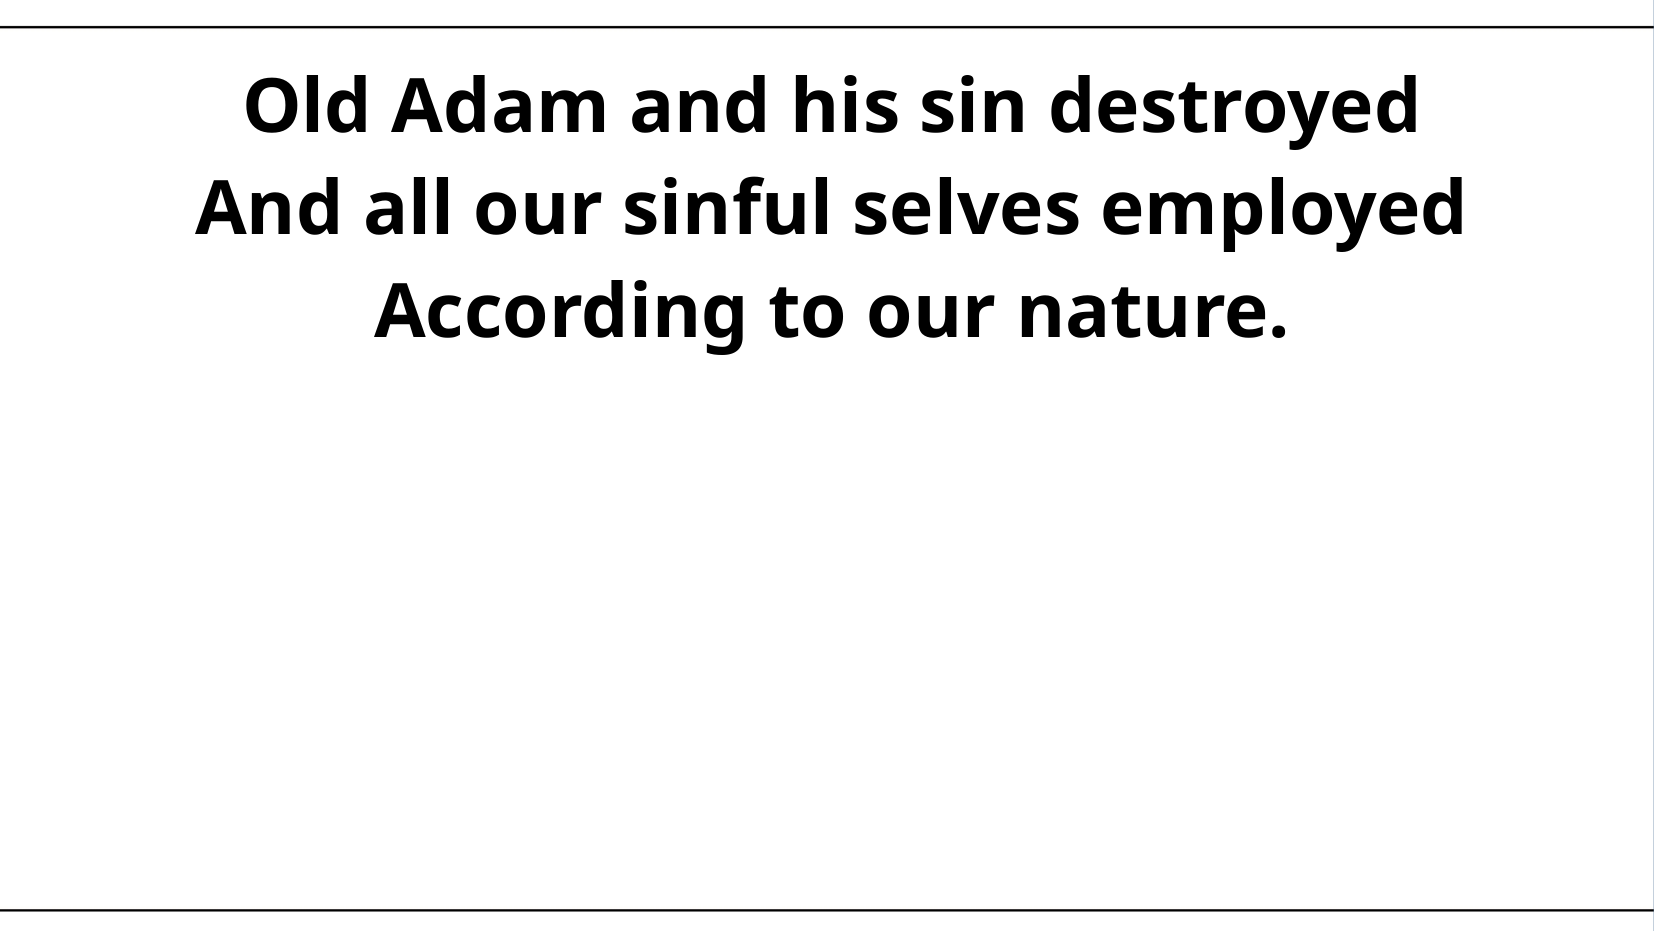

Old Adam and his sin destroyed
And all our sinful selves employed
According to our nature.